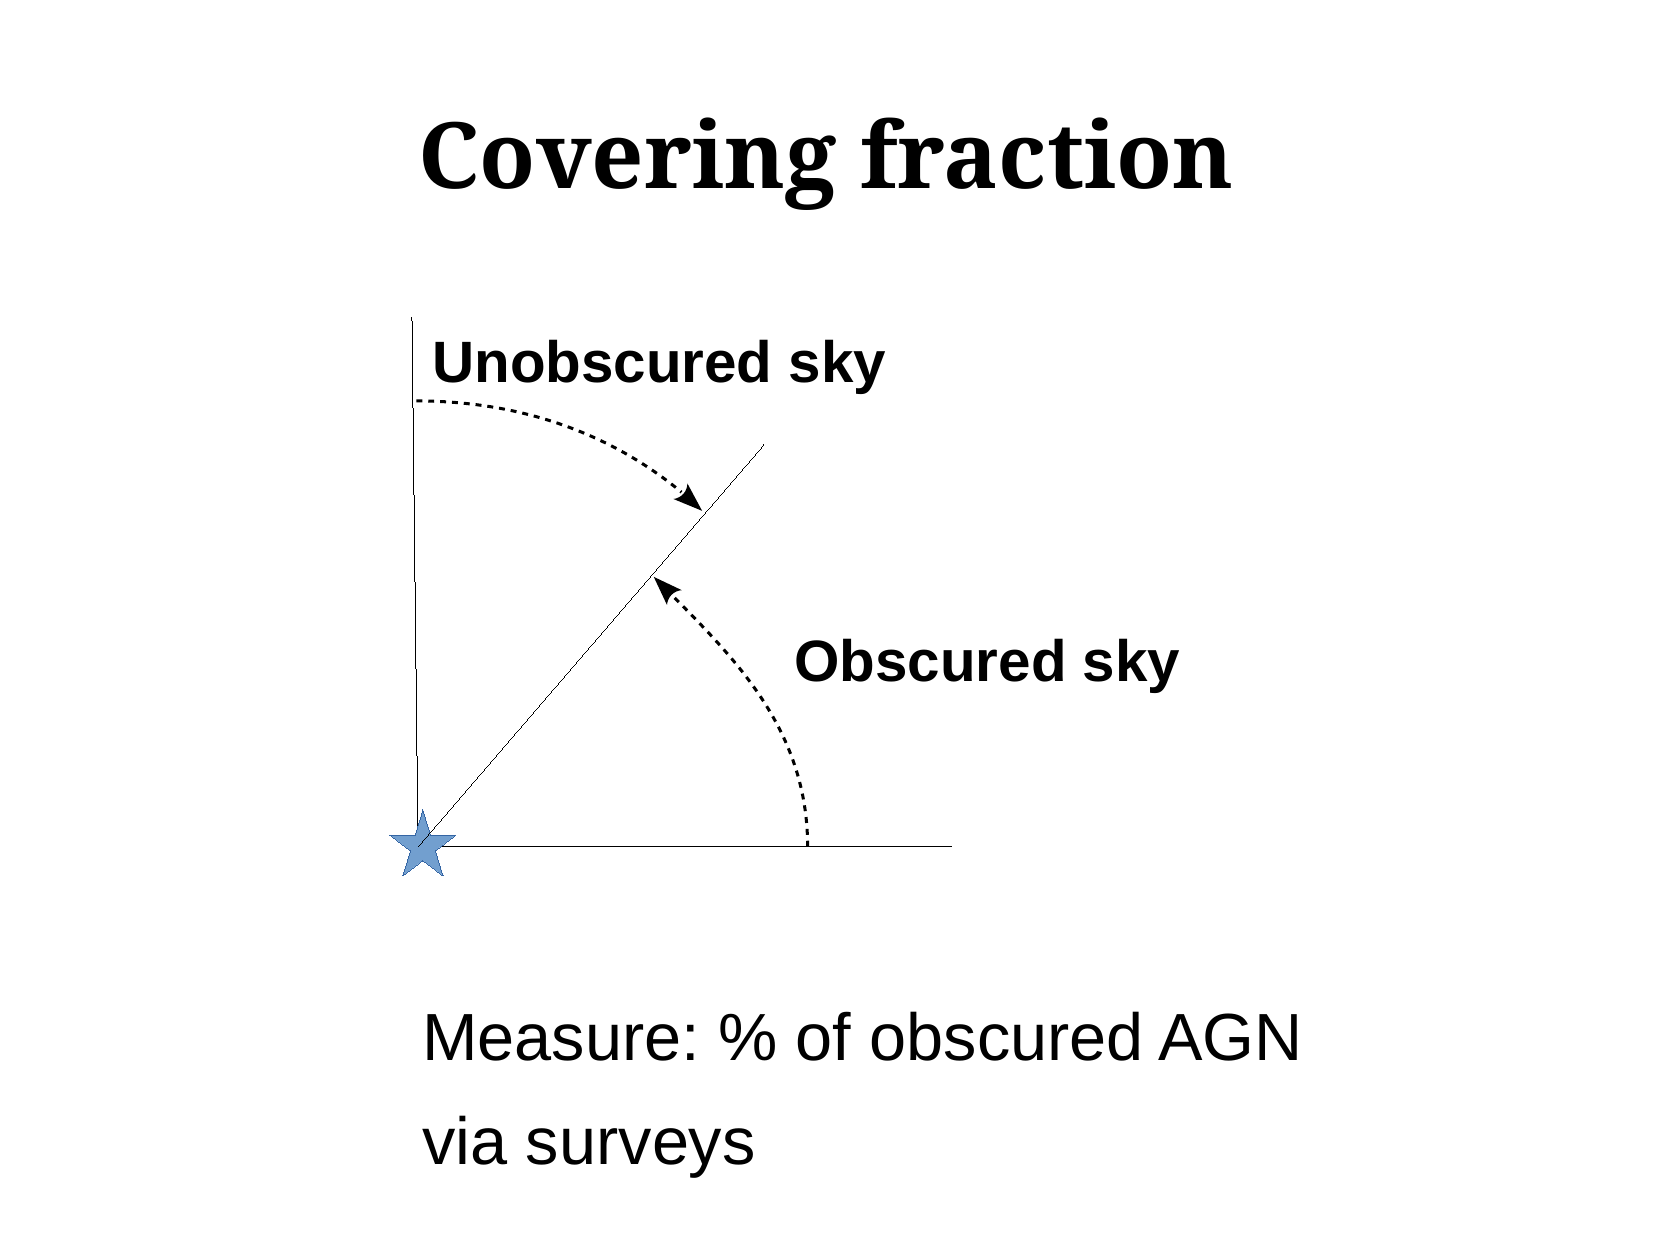

# Covering fraction
Unobscured sky
Obscured sky
Measure: % of obscured AGN
via surveys